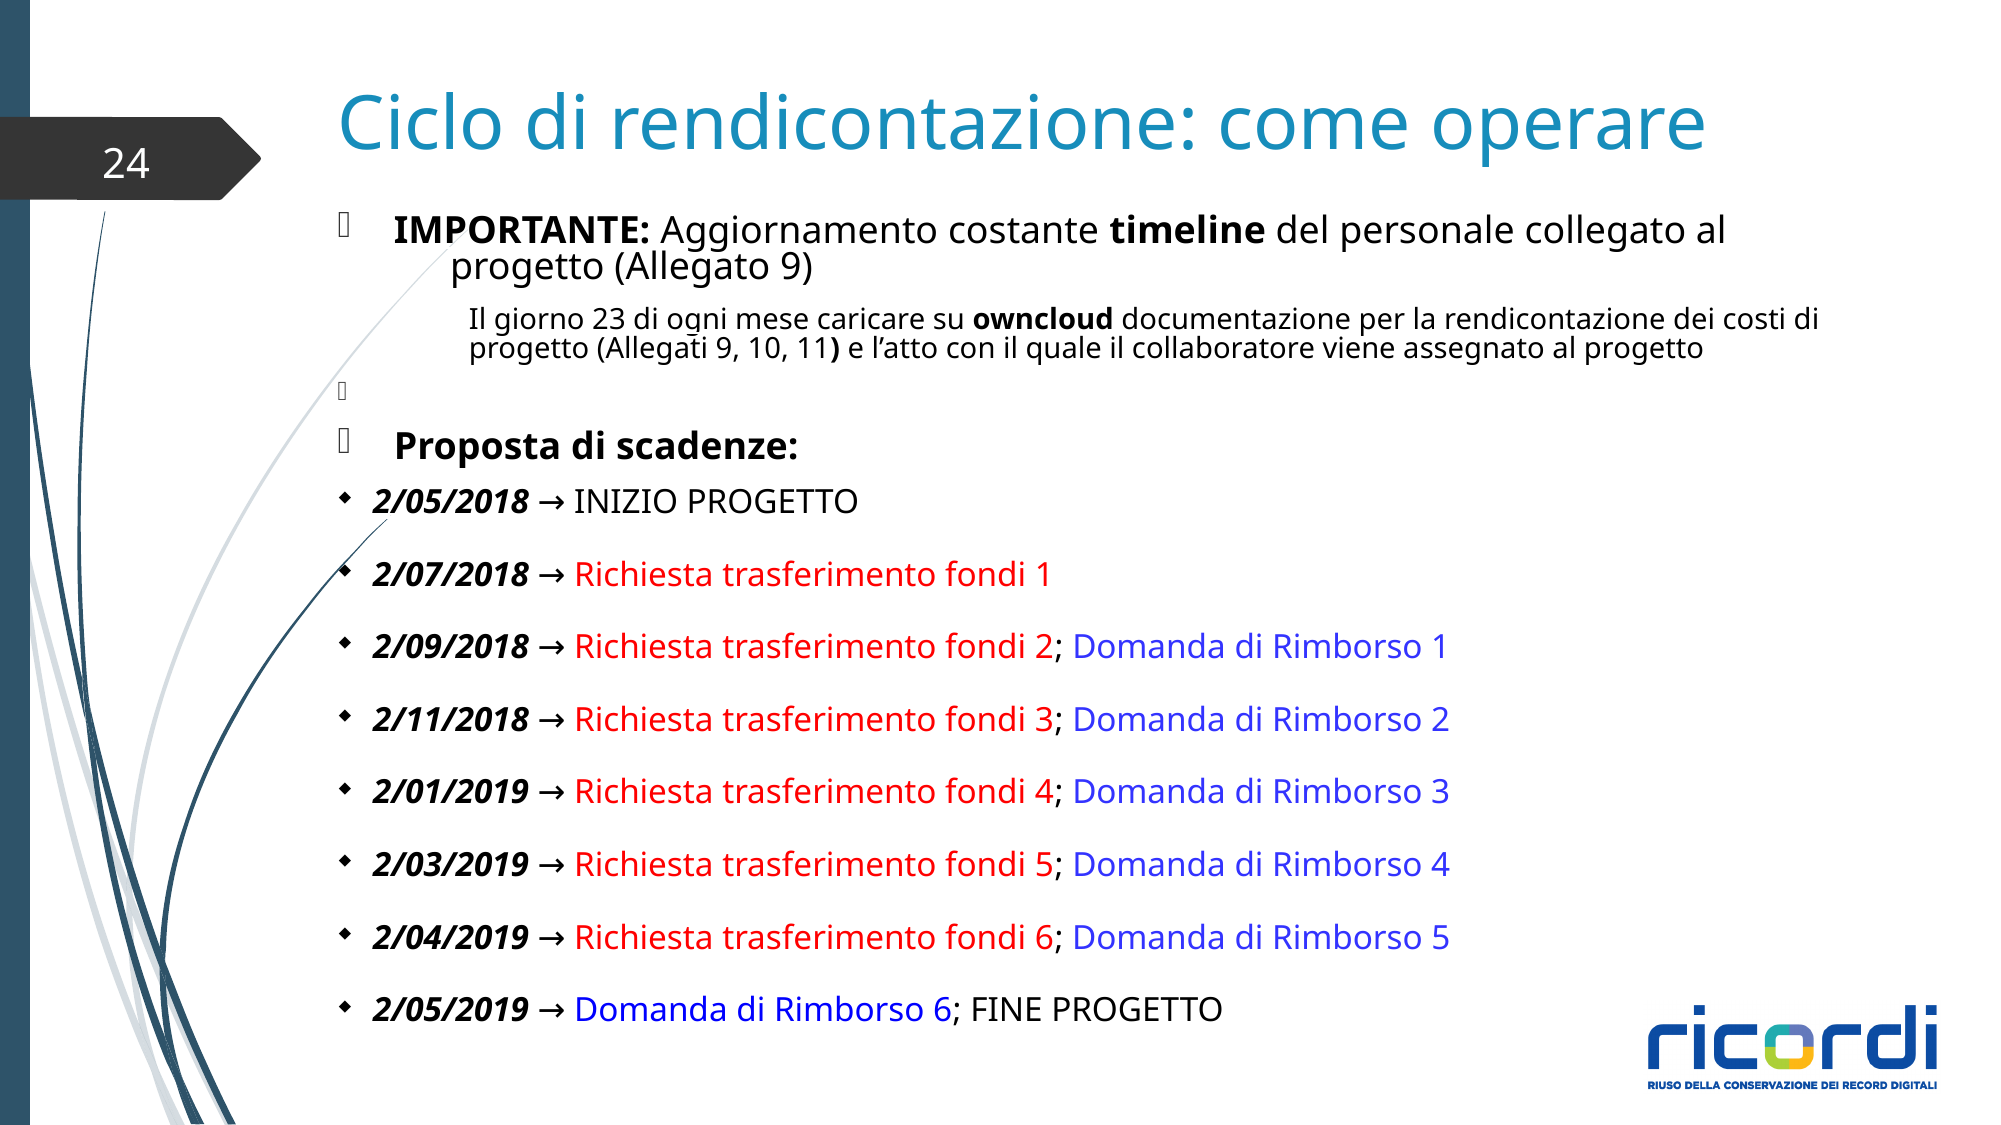

# Ciclo di rendicontazione: come operare
IMPORTANTE: Aggiornamento costante timeline del personale collegato al progetto (Allegato 9)
Il giorno 23 di ogni mese caricare su owncloud documentazione per la rendicontazione dei costi di progetto (Allegati 9, 10, 11) e l’atto con il quale il collaboratore viene assegnato al progetto
Proposta di scadenze:
2/05/2018 → INIZIO PROGETTO
2/07/2018 → Richiesta trasferimento fondi 1
2/09/2018 → Richiesta trasferimento fondi 2; Domanda di Rimborso 1
2/11/2018 → Richiesta trasferimento fondi 3; Domanda di Rimborso 2
2/01/2019 → Richiesta trasferimento fondi 4; Domanda di Rimborso 3
2/03/2019 → Richiesta trasferimento fondi 5; Domanda di Rimborso 4
2/04/2019 → Richiesta trasferimento fondi 6; Domanda di Rimborso 5
2/05/2019 → Domanda di Rimborso 6; FINE PROGETTO